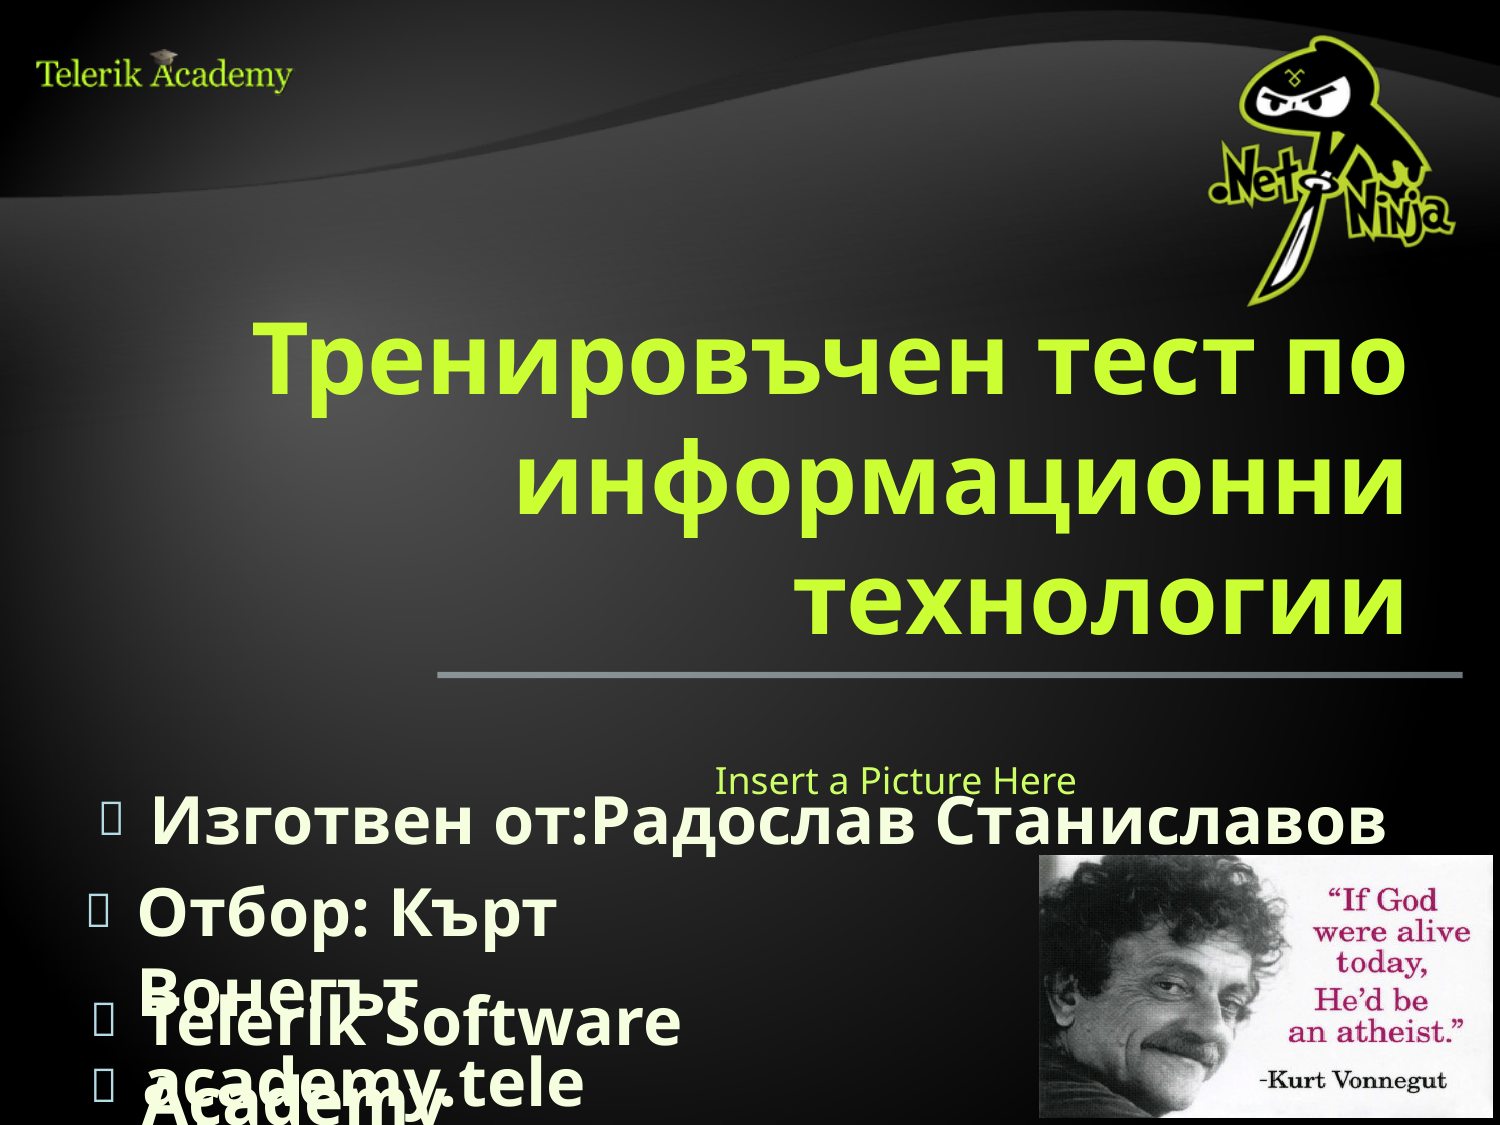

Тренировъчен тест по информационни технологии
# Изготвен от:Радослав Станиславов
Отбор: Кърт Вонегът
Telerik Software Academy
academy.telerik.com